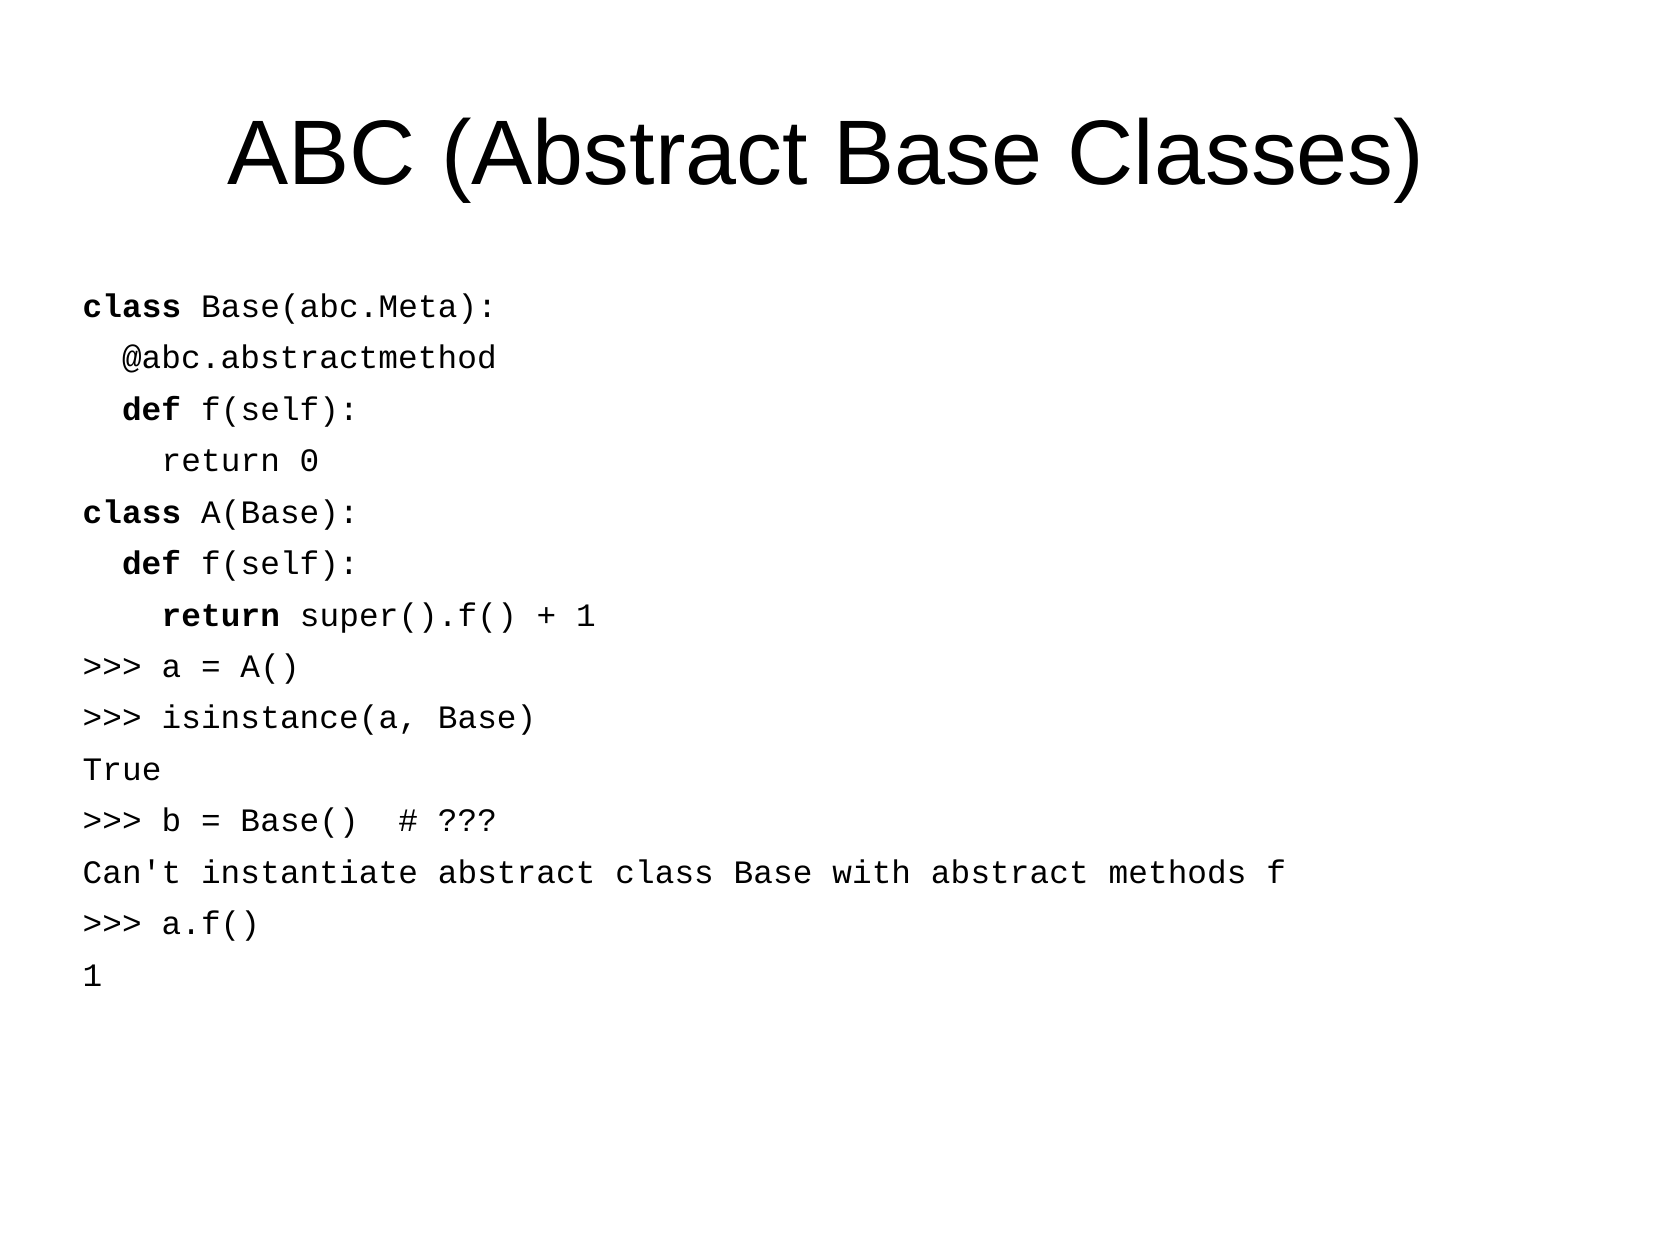

# ABC (Abstract Base Classes)
class Base(abc.Meta):
 @abc.abstractmethod
 def f(self):
 return 0
class A(Base):
 def f(self):
 return super().f() + 1
>>> a = A()
>>> isinstance(a, Base)
True
>>> b = Base() # ???
Can't instantiate abstract class Base with abstract methods f
>>> a.f()
1